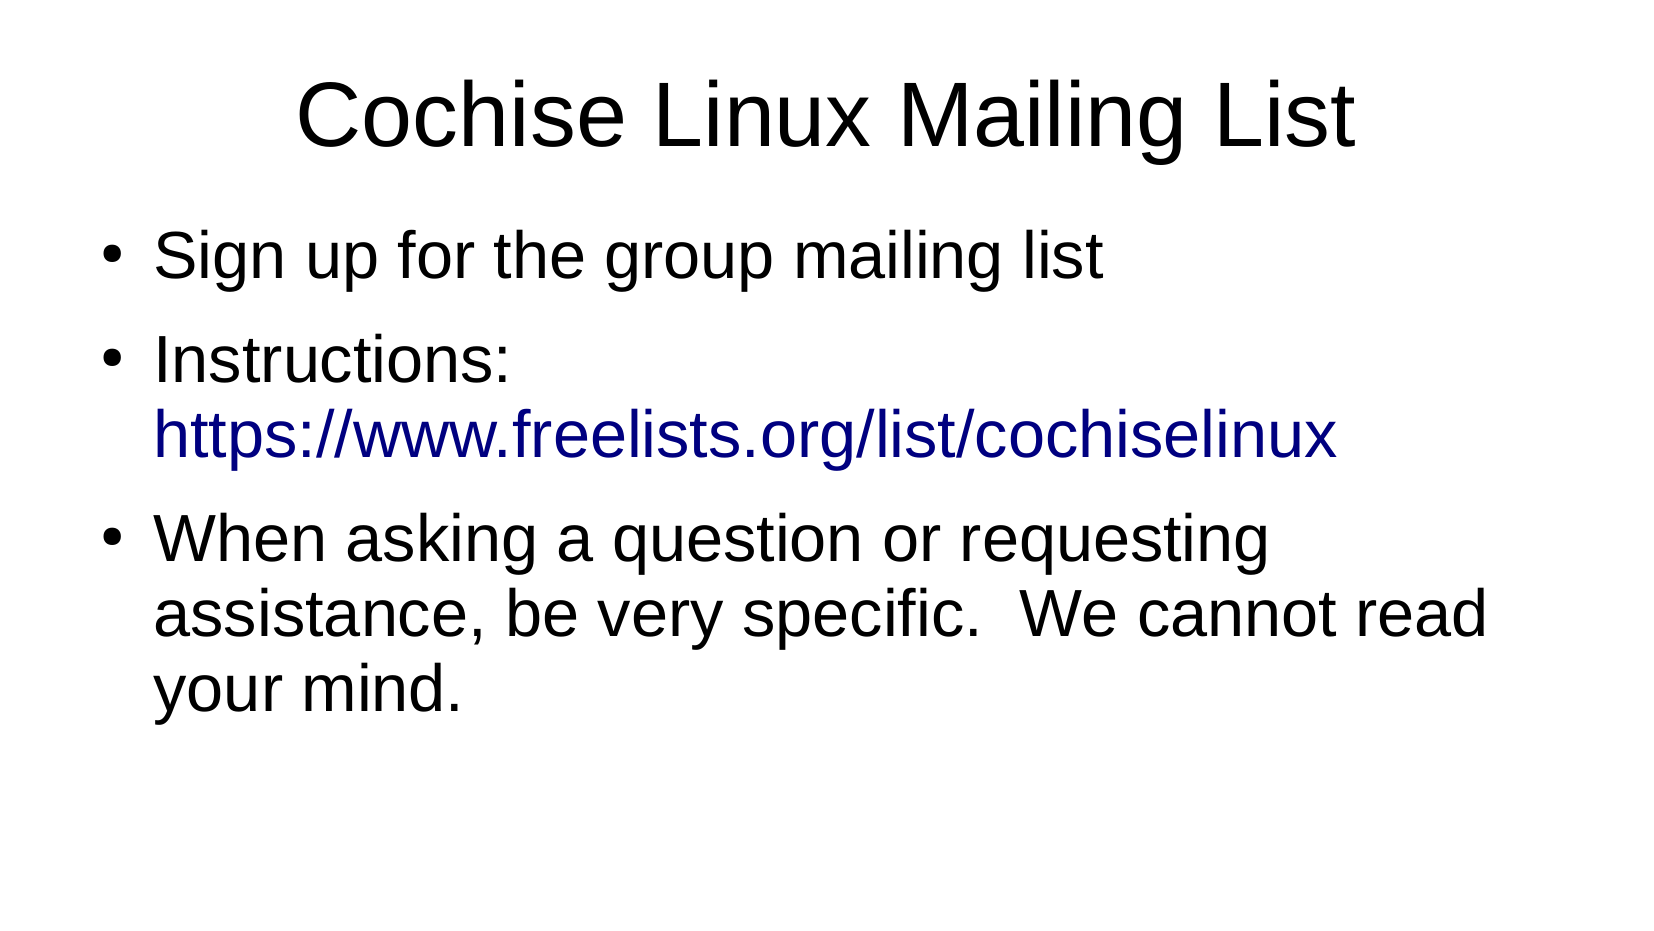

# Cochise Linux Mailing List
Sign up for the group mailing list
Instructions: https://www.freelists.org/list/cochiselinux
When asking a question or requesting assistance, be very specific. We cannot read your mind.